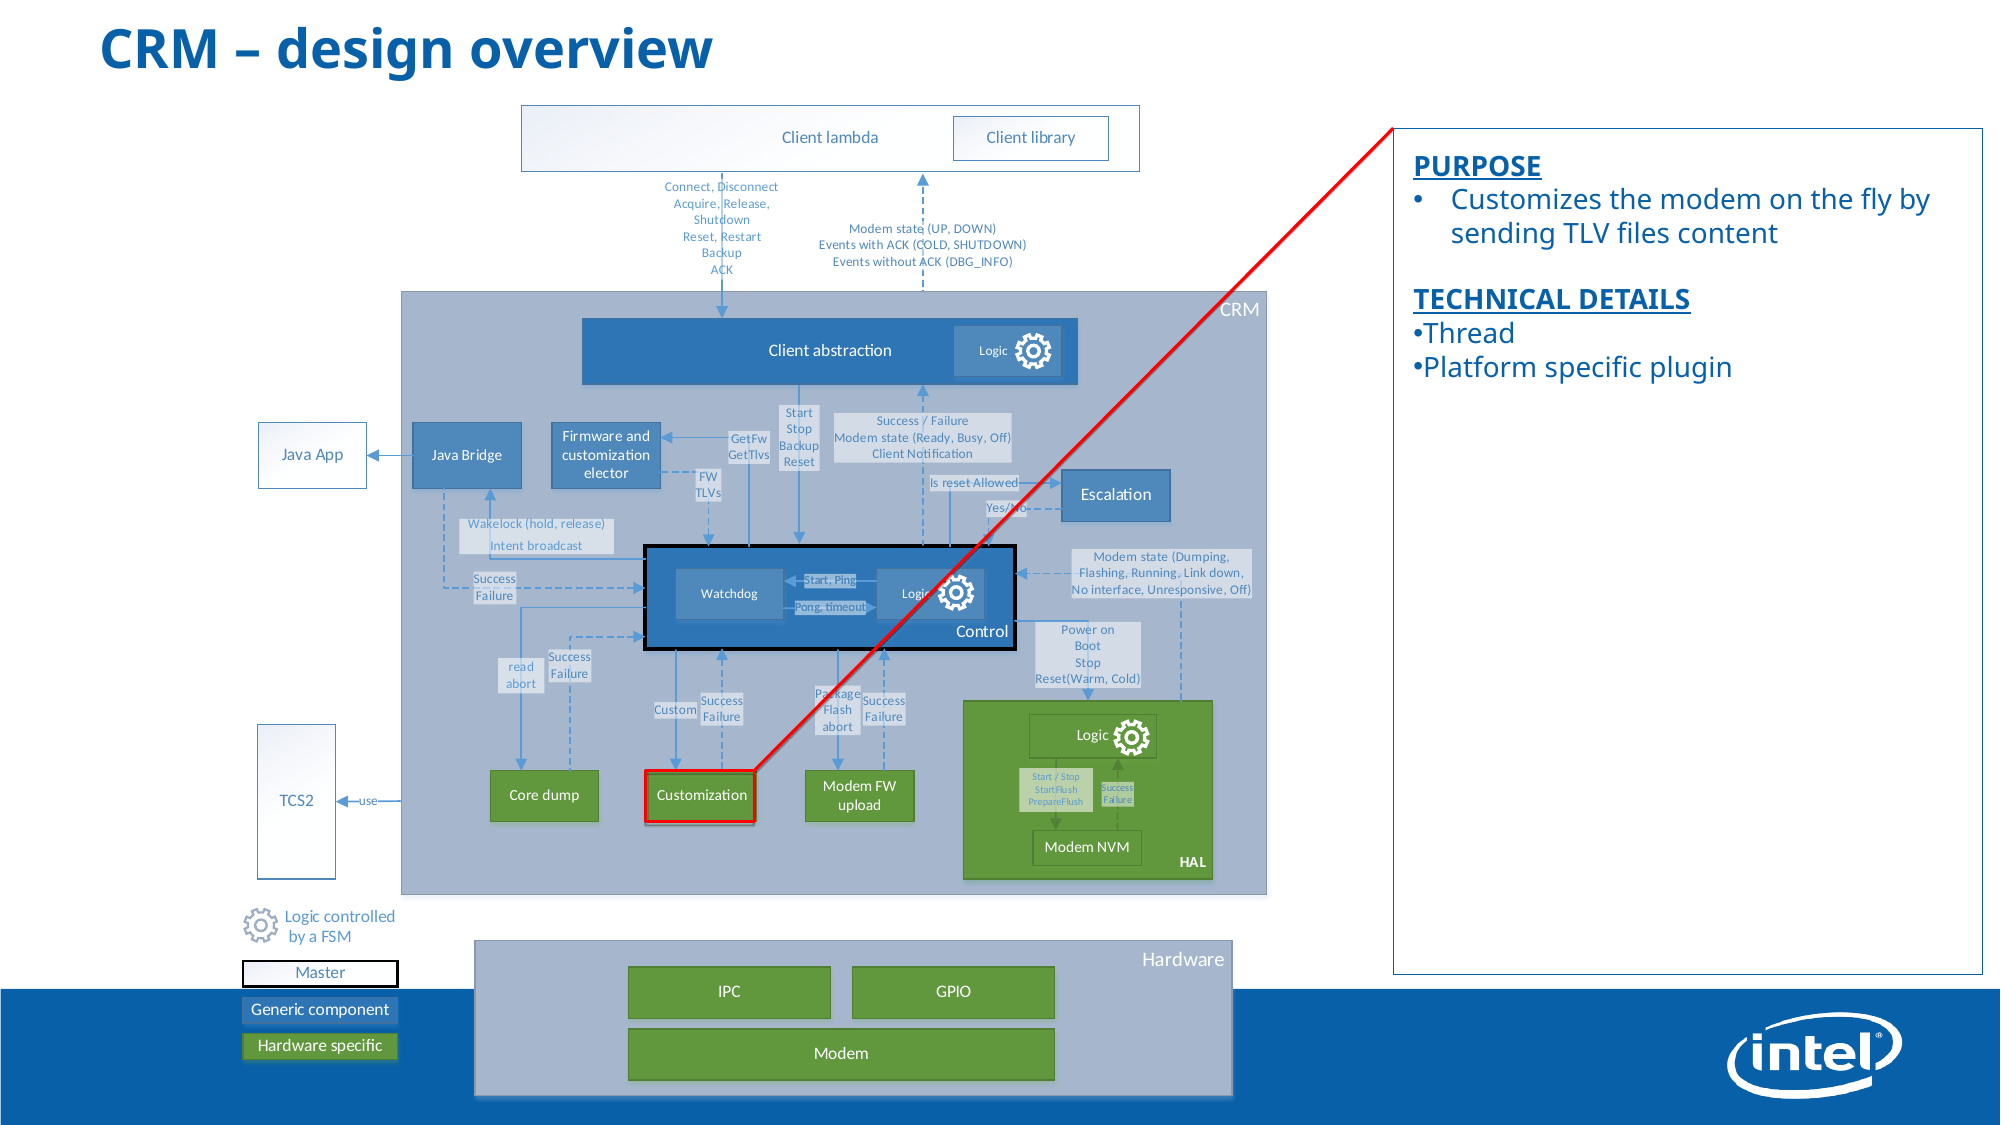

# CRM – design overview
PURPOSE
Customizes the modem on the fly by sending TLV files content
TECHNICAL DETAILS
Thread
Platform specific plugin